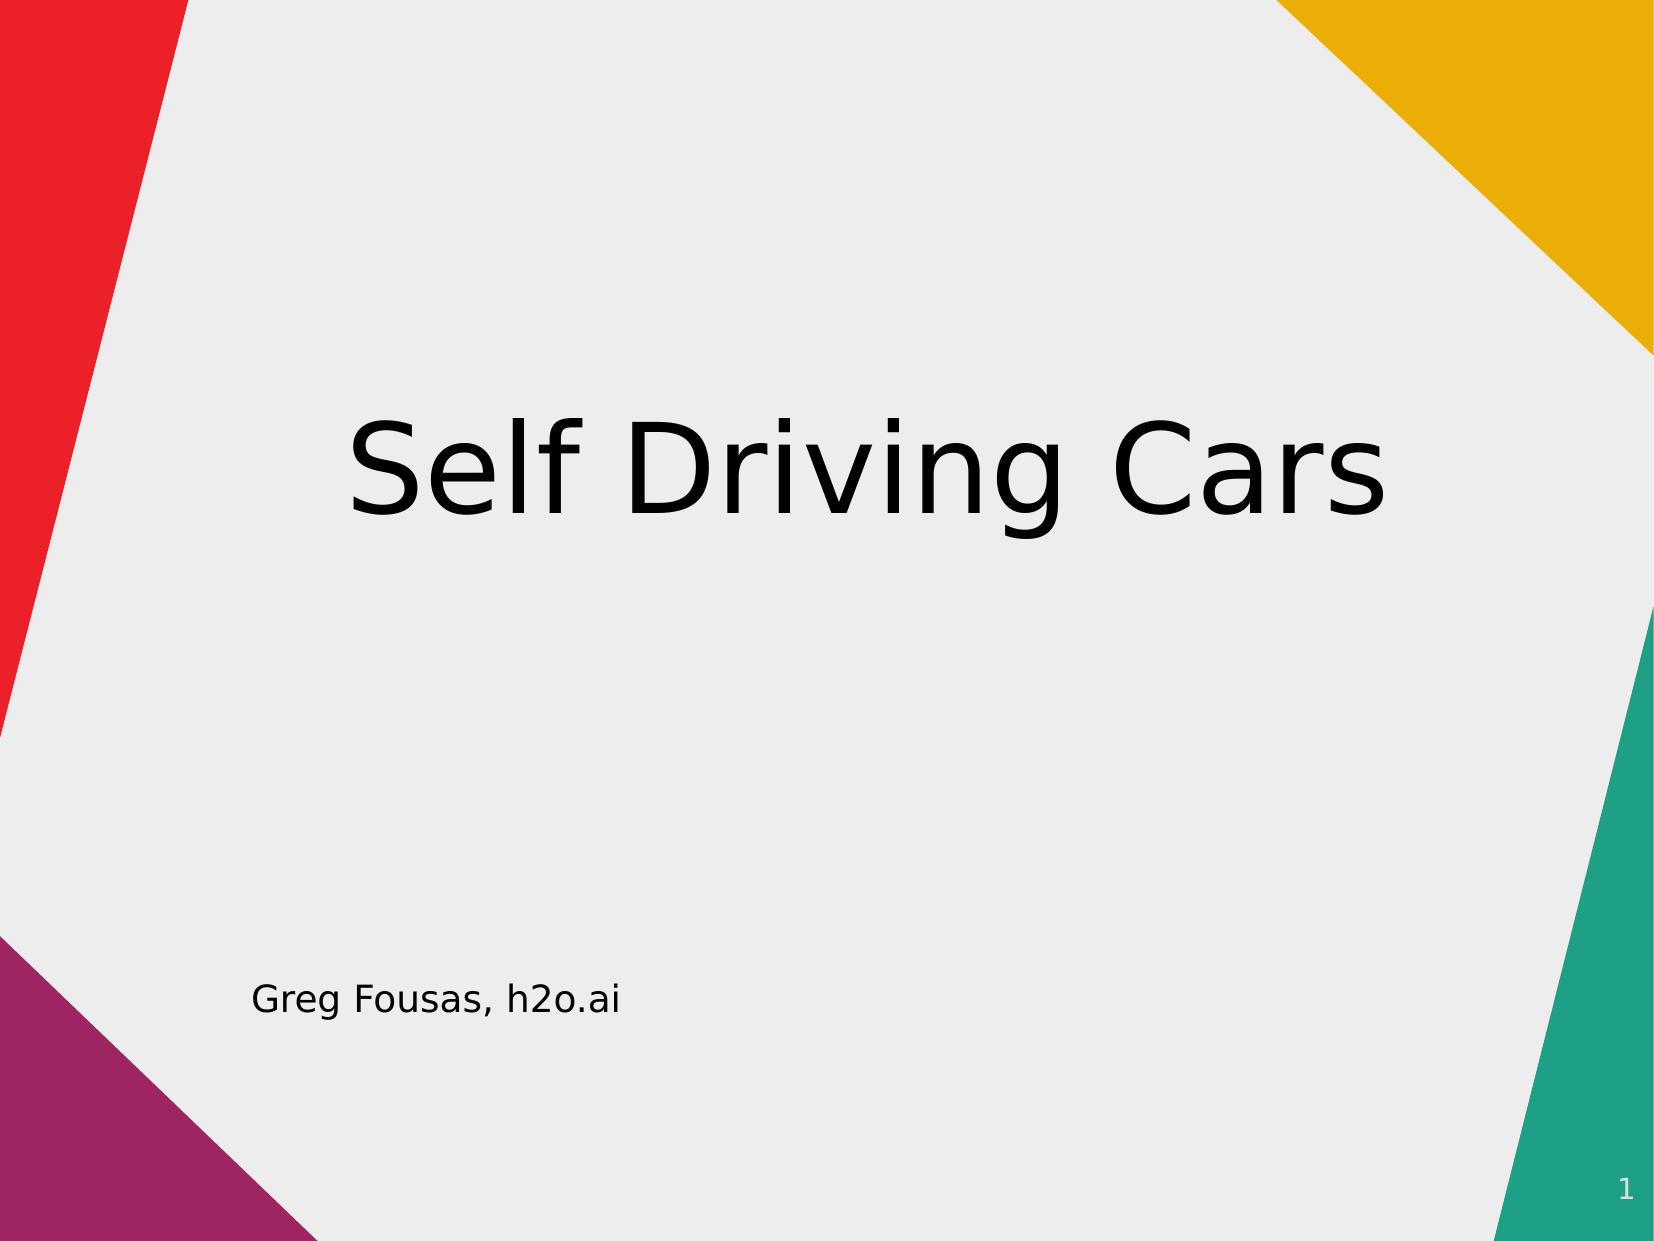

Self Driving Cars
Greg Fousas, h2o.ai
1